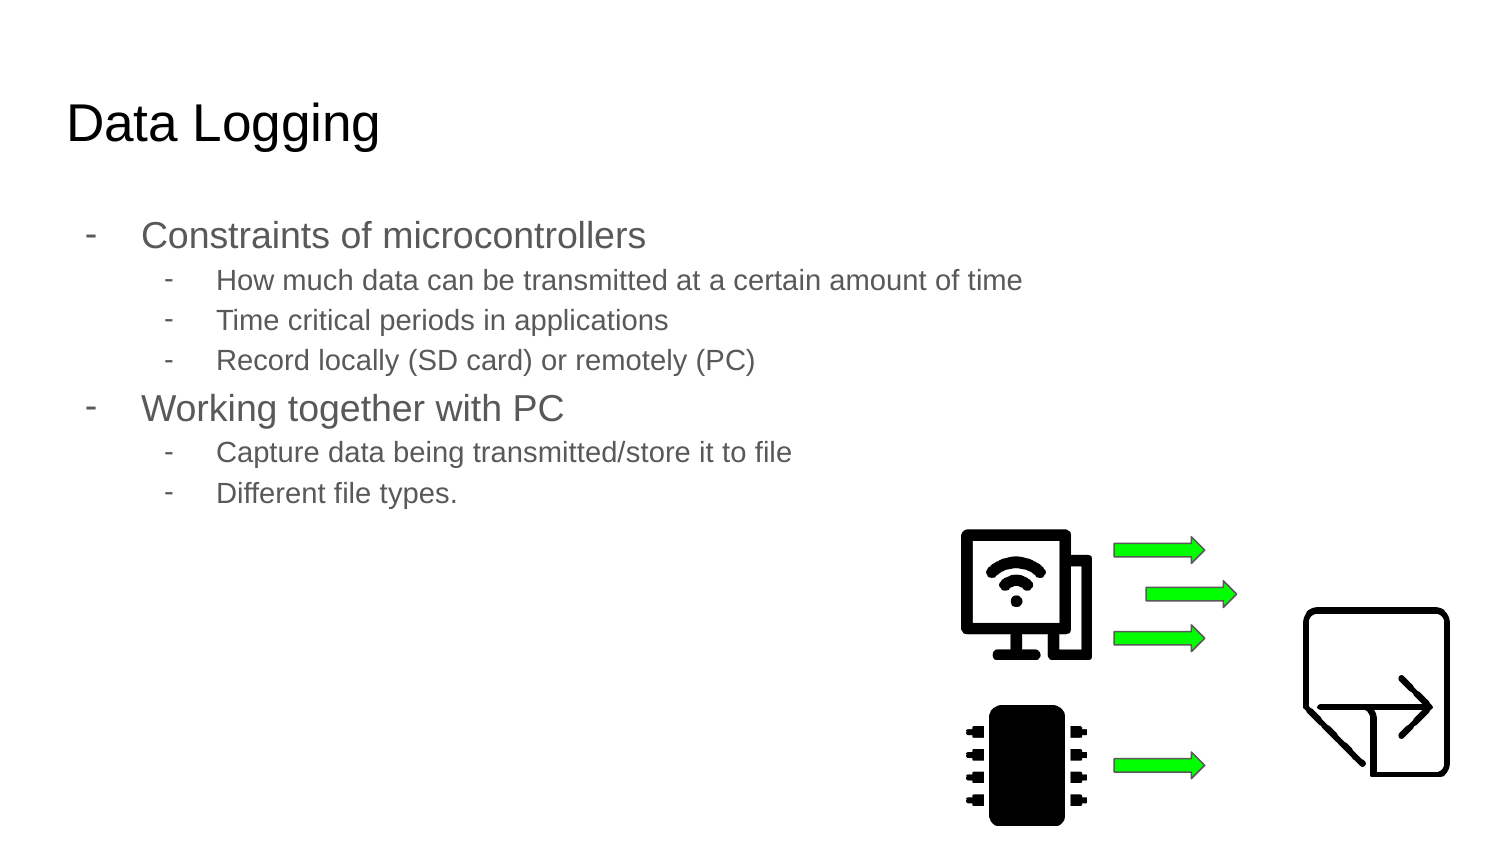

# Data Logging
Constraints of microcontrollers
How much data can be transmitted at a certain amount of time
Time critical periods in applications
Record locally (SD card) or remotely (PC)
Working together with PC
Capture data being transmitted/store it to file
Different file types.